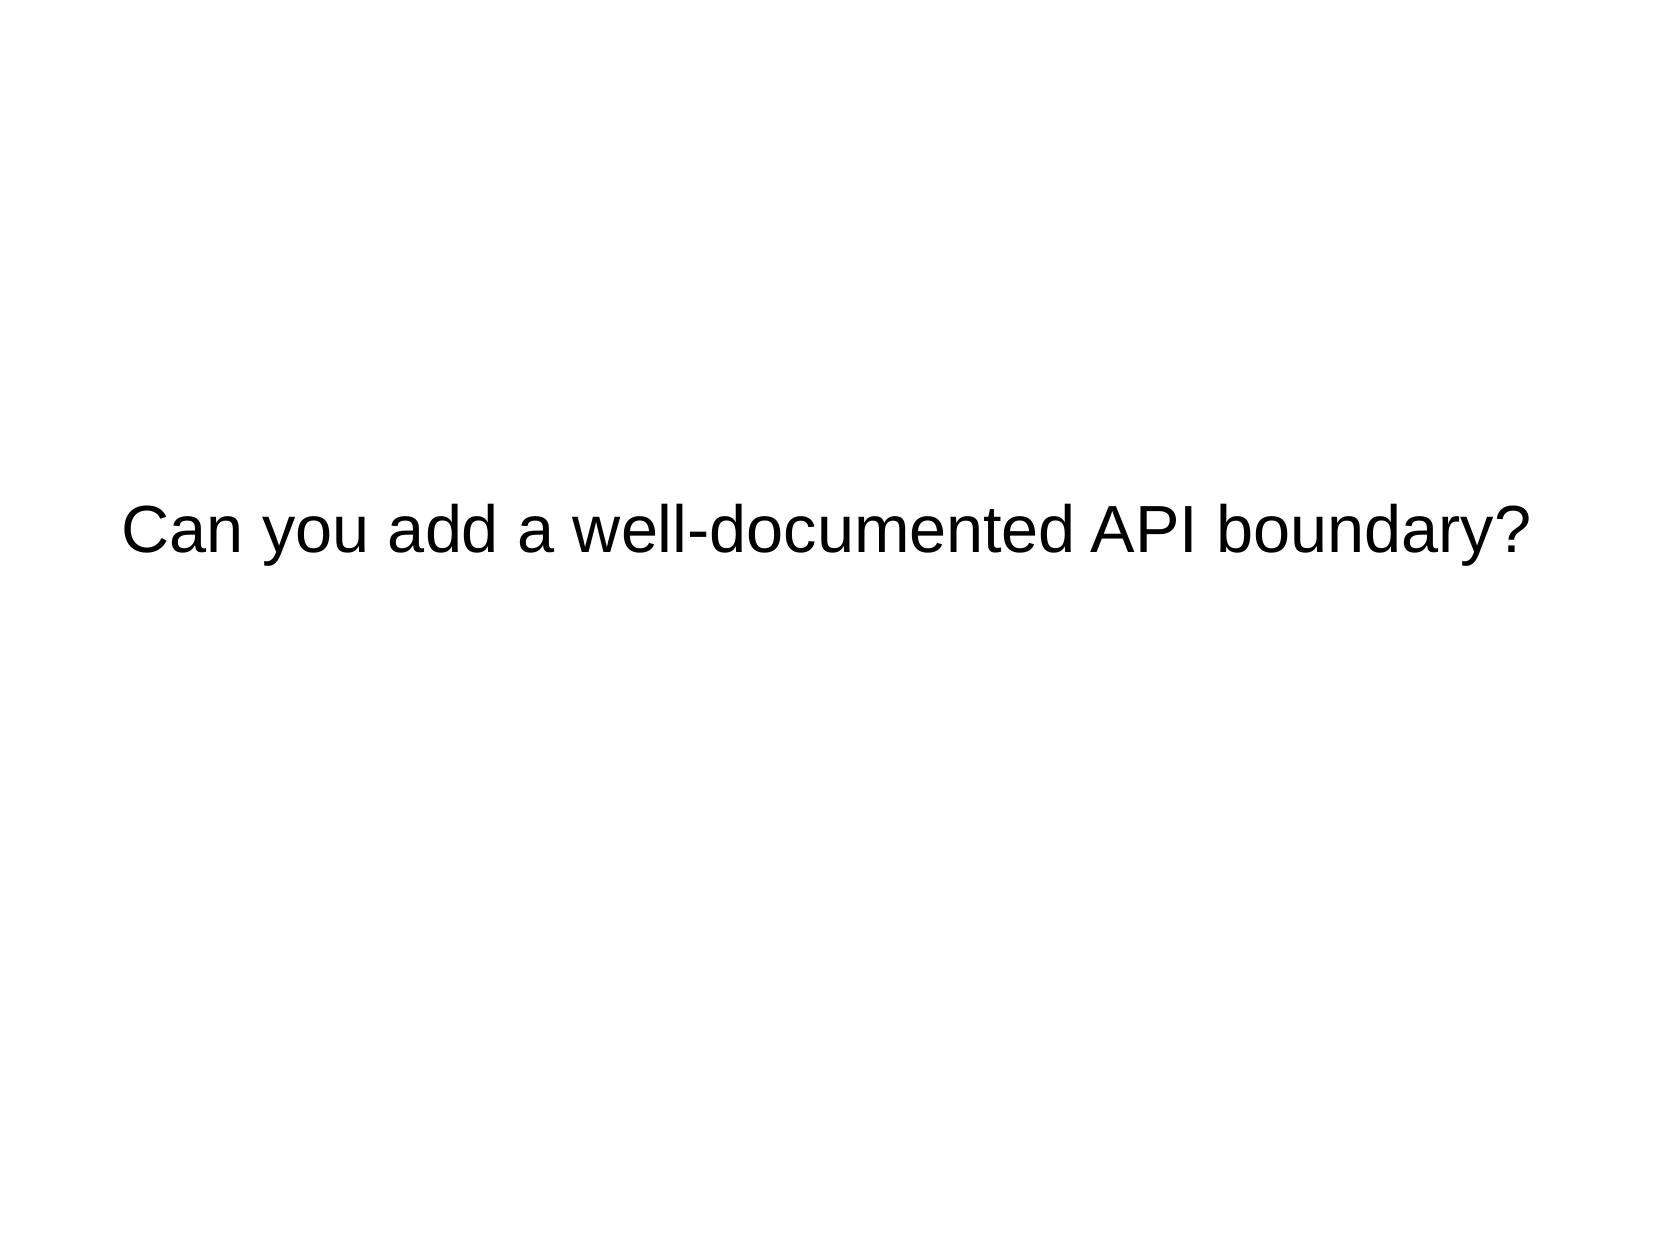

# Can you add a well-documented API boundary?